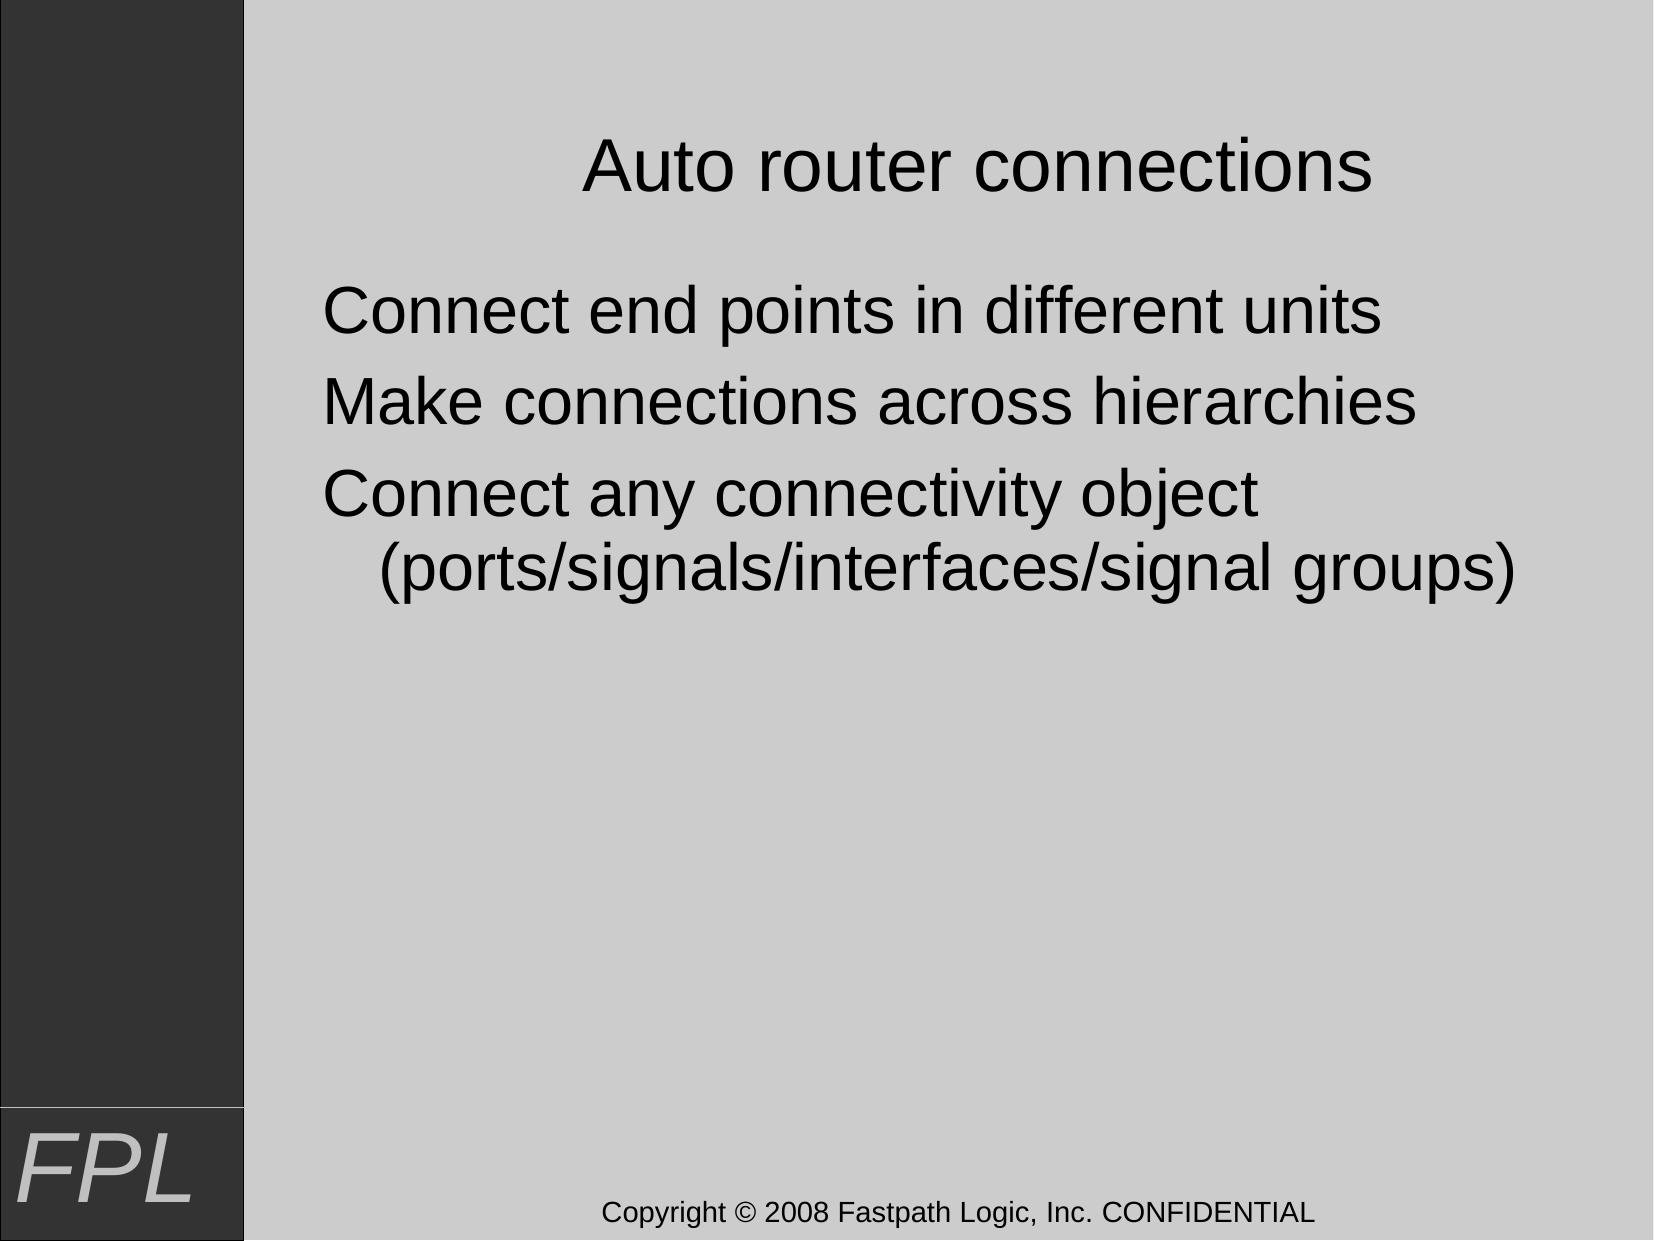

# Auto router connections
Connect end points in different units
Make connections across hierarchies
Connect any connectivity object (ports/signals/interfaces/signal groups)